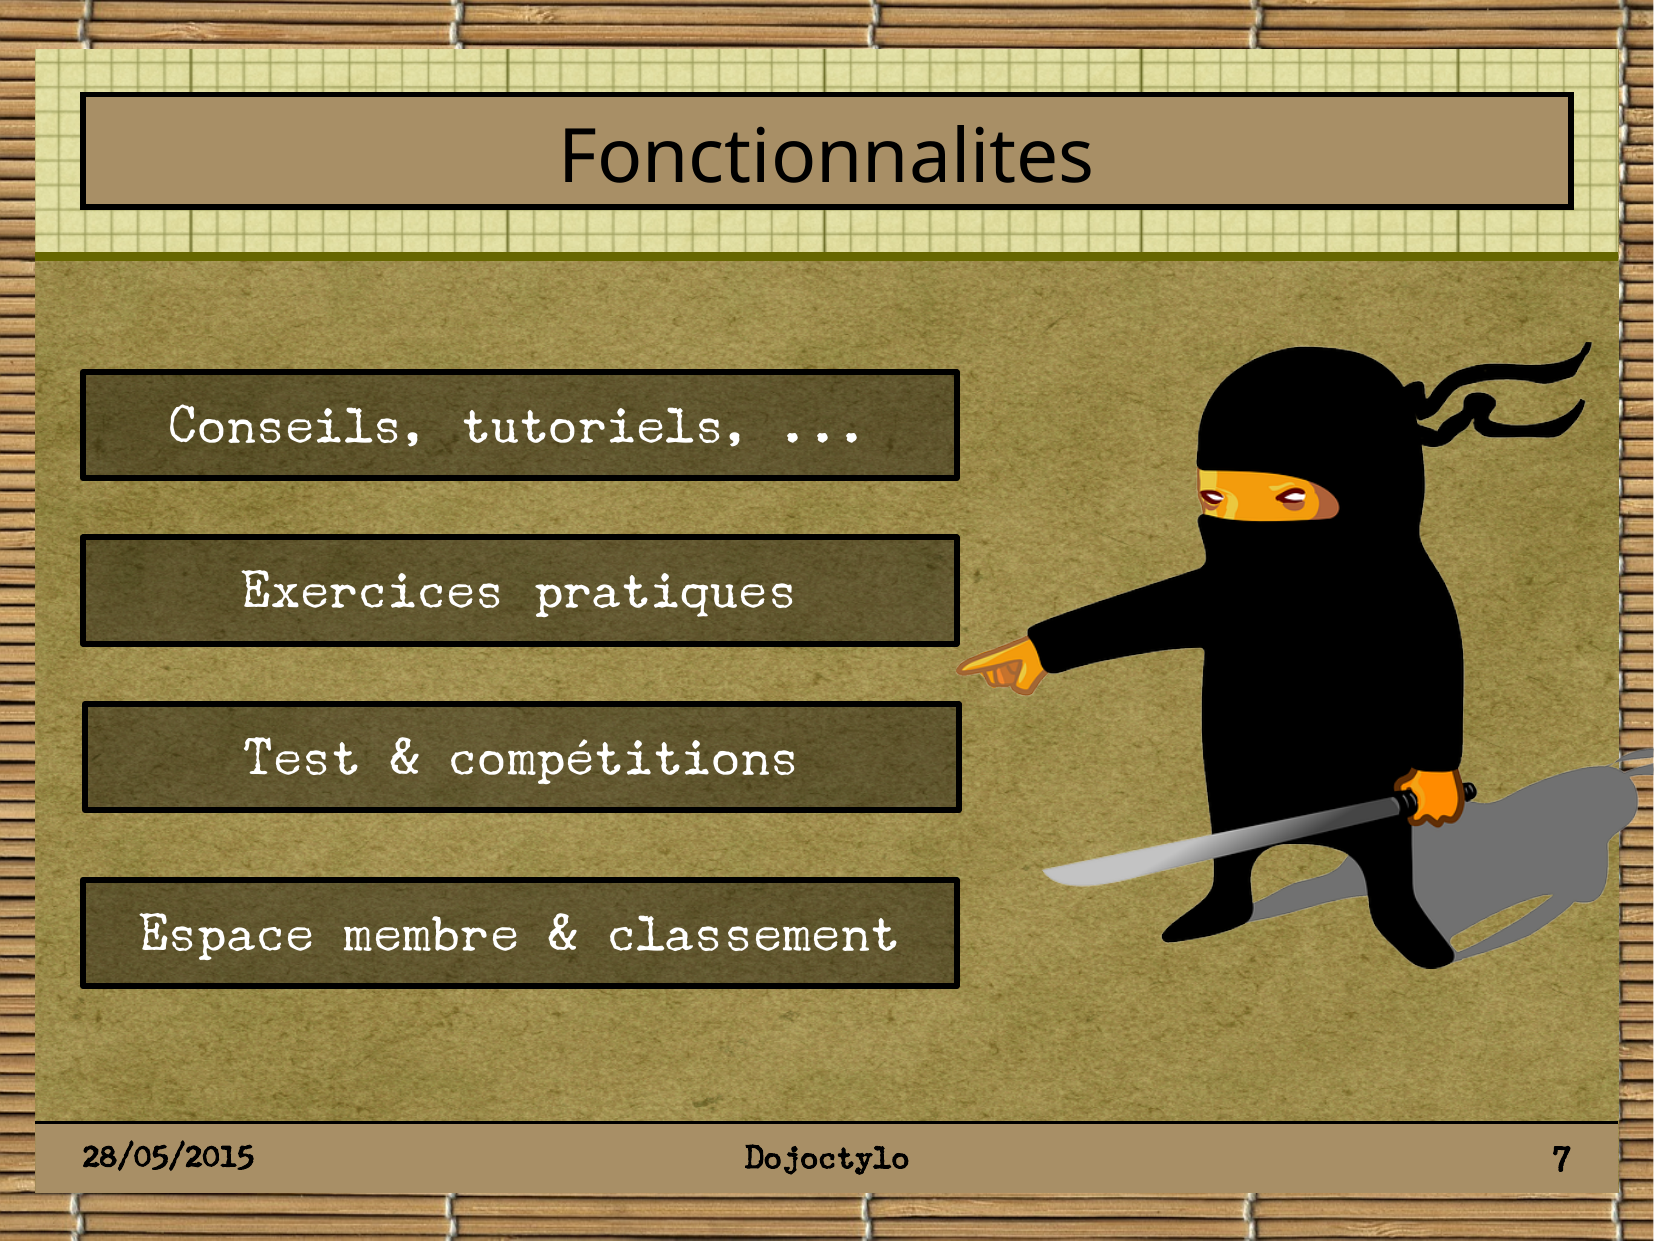

# Fonctionnalites
Conseils, tutoriels, ...
Exercices pratiques
Test & compétitions
Espace membre & classement
09/04/2015
Dojoctylo
7